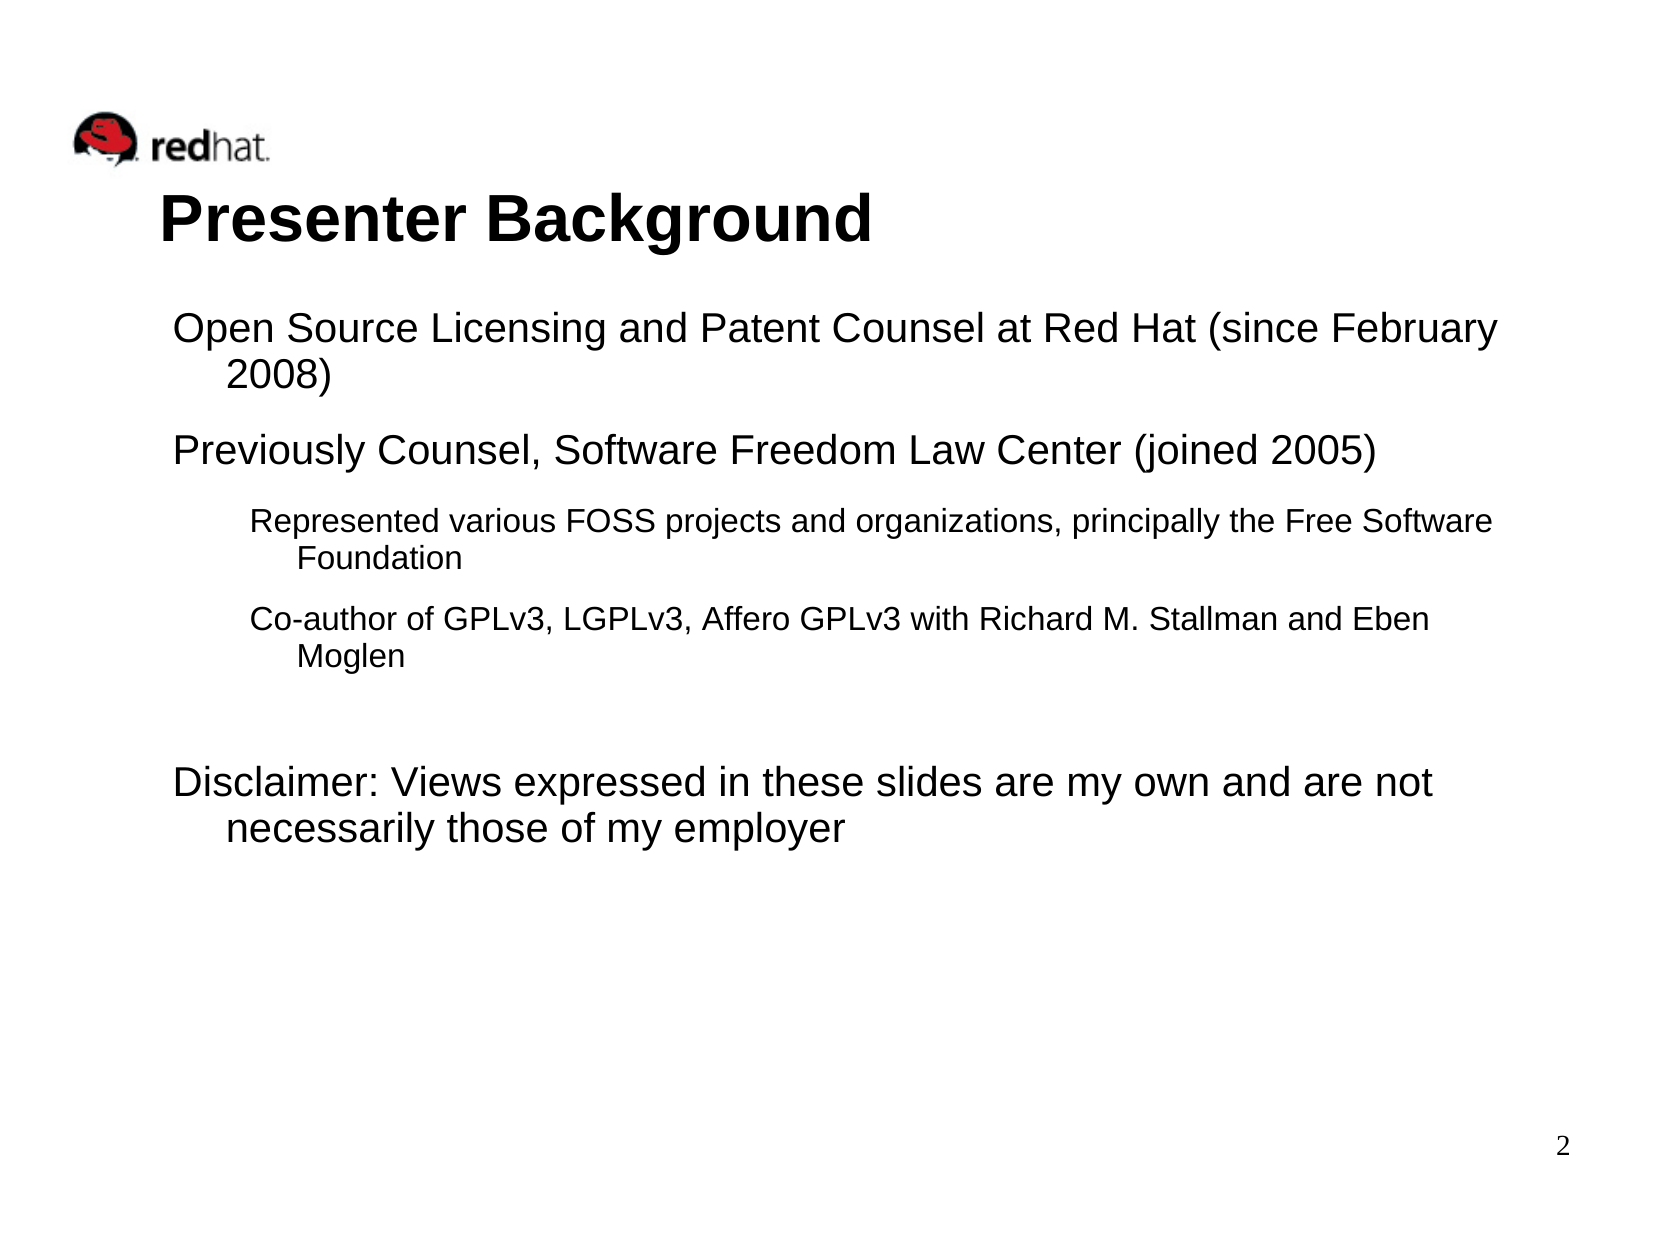

# Presenter Background
Open Source Licensing and Patent Counsel at Red Hat (since February 2008)
Previously Counsel, Software Freedom Law Center (joined 2005)
Represented various FOSS projects and organizations, principally the Free Software Foundation
Co-author of GPLv3, LGPLv3, Affero GPLv3 with Richard M. Stallman and Eben Moglen
Disclaimer: Views expressed in these slides are my own and are not necessarily those of my employer
2